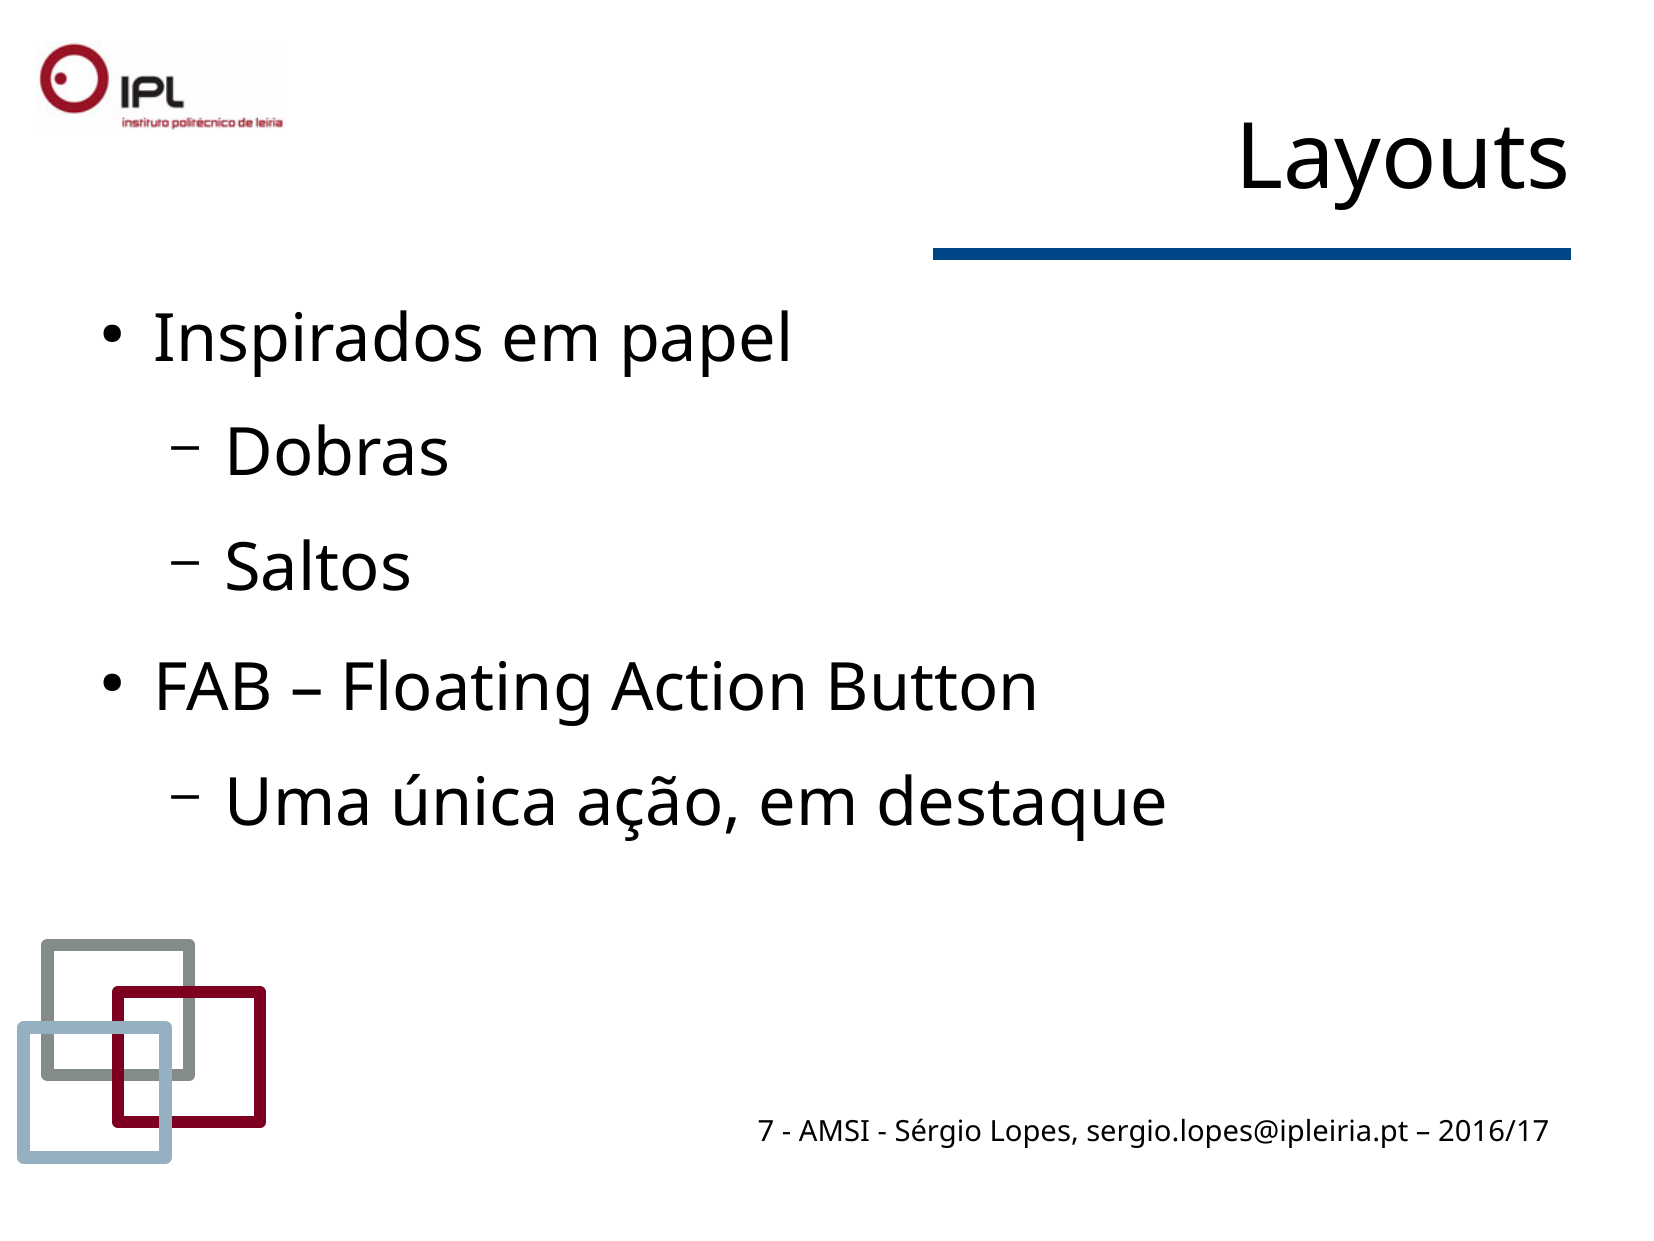

# Layouts
Inspirados em papel
Dobras
Saltos
FAB – Floating Action Button
Uma única ação, em destaque
7 - AMSI - Sérgio Lopes, sergio.lopes@ipleiria.pt – 2016/17